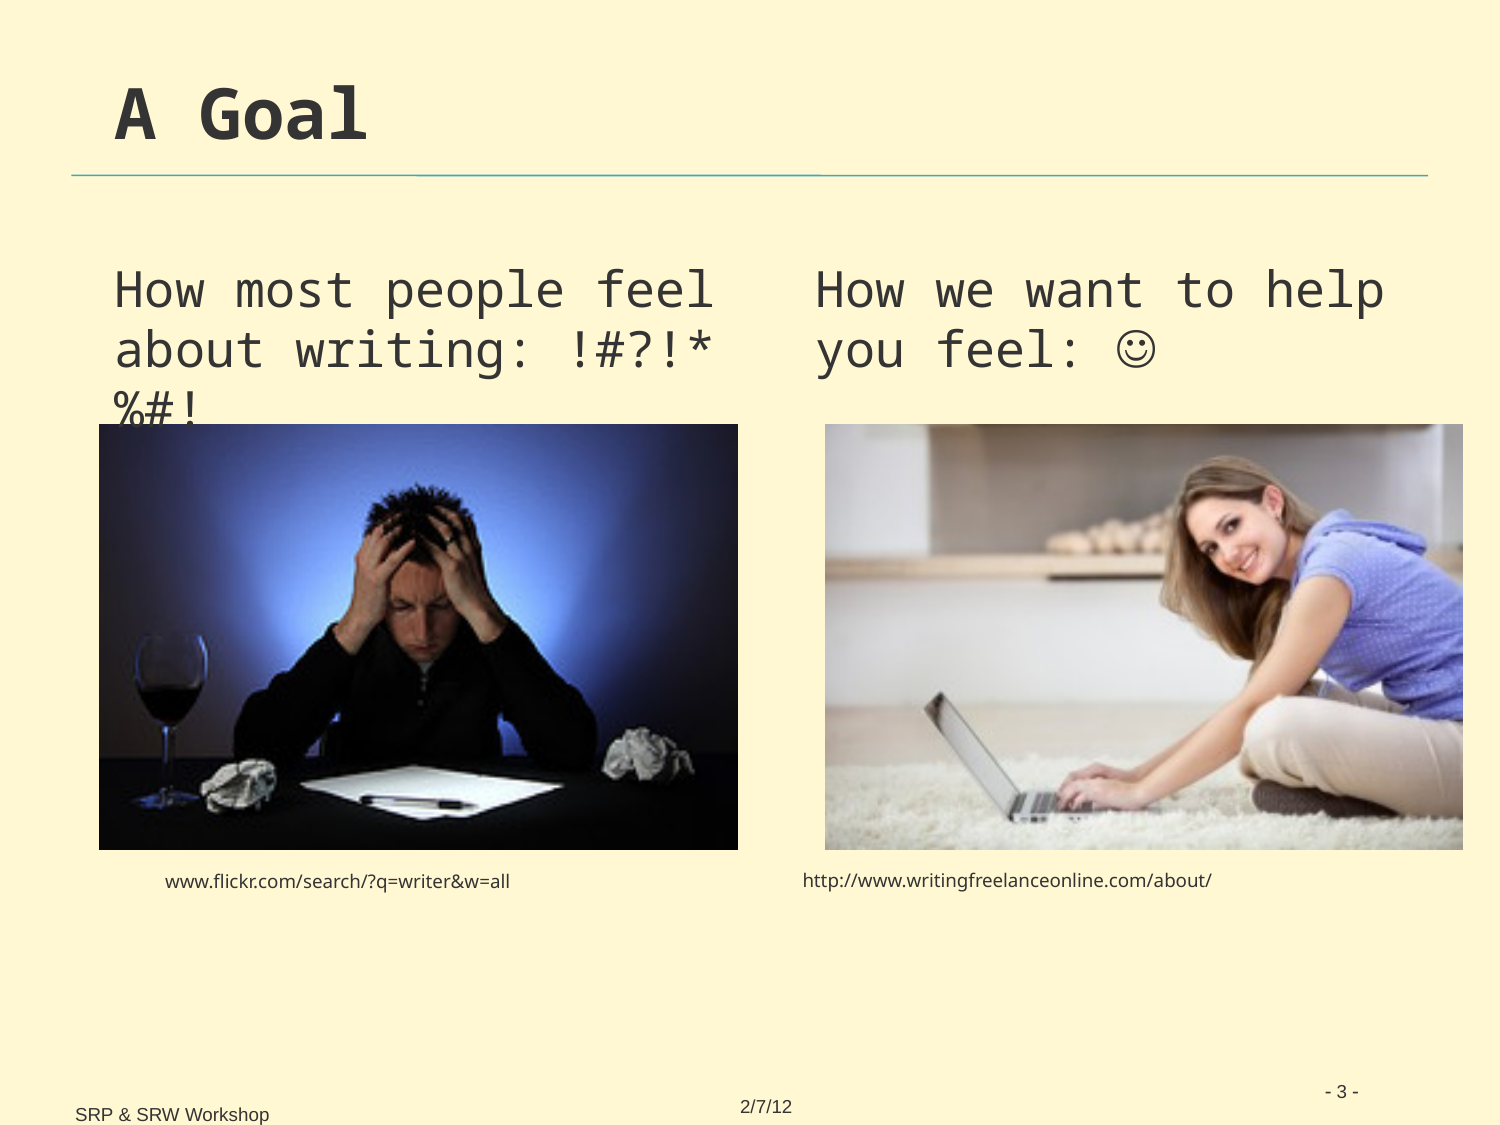

A Goal
How most people feel
about writing: !#?!*%#!
www.flickr.com/search/?q=writer&w=all
How we want to help you feel: 
http://www.writingfreelanceonline.com/about/
 2 